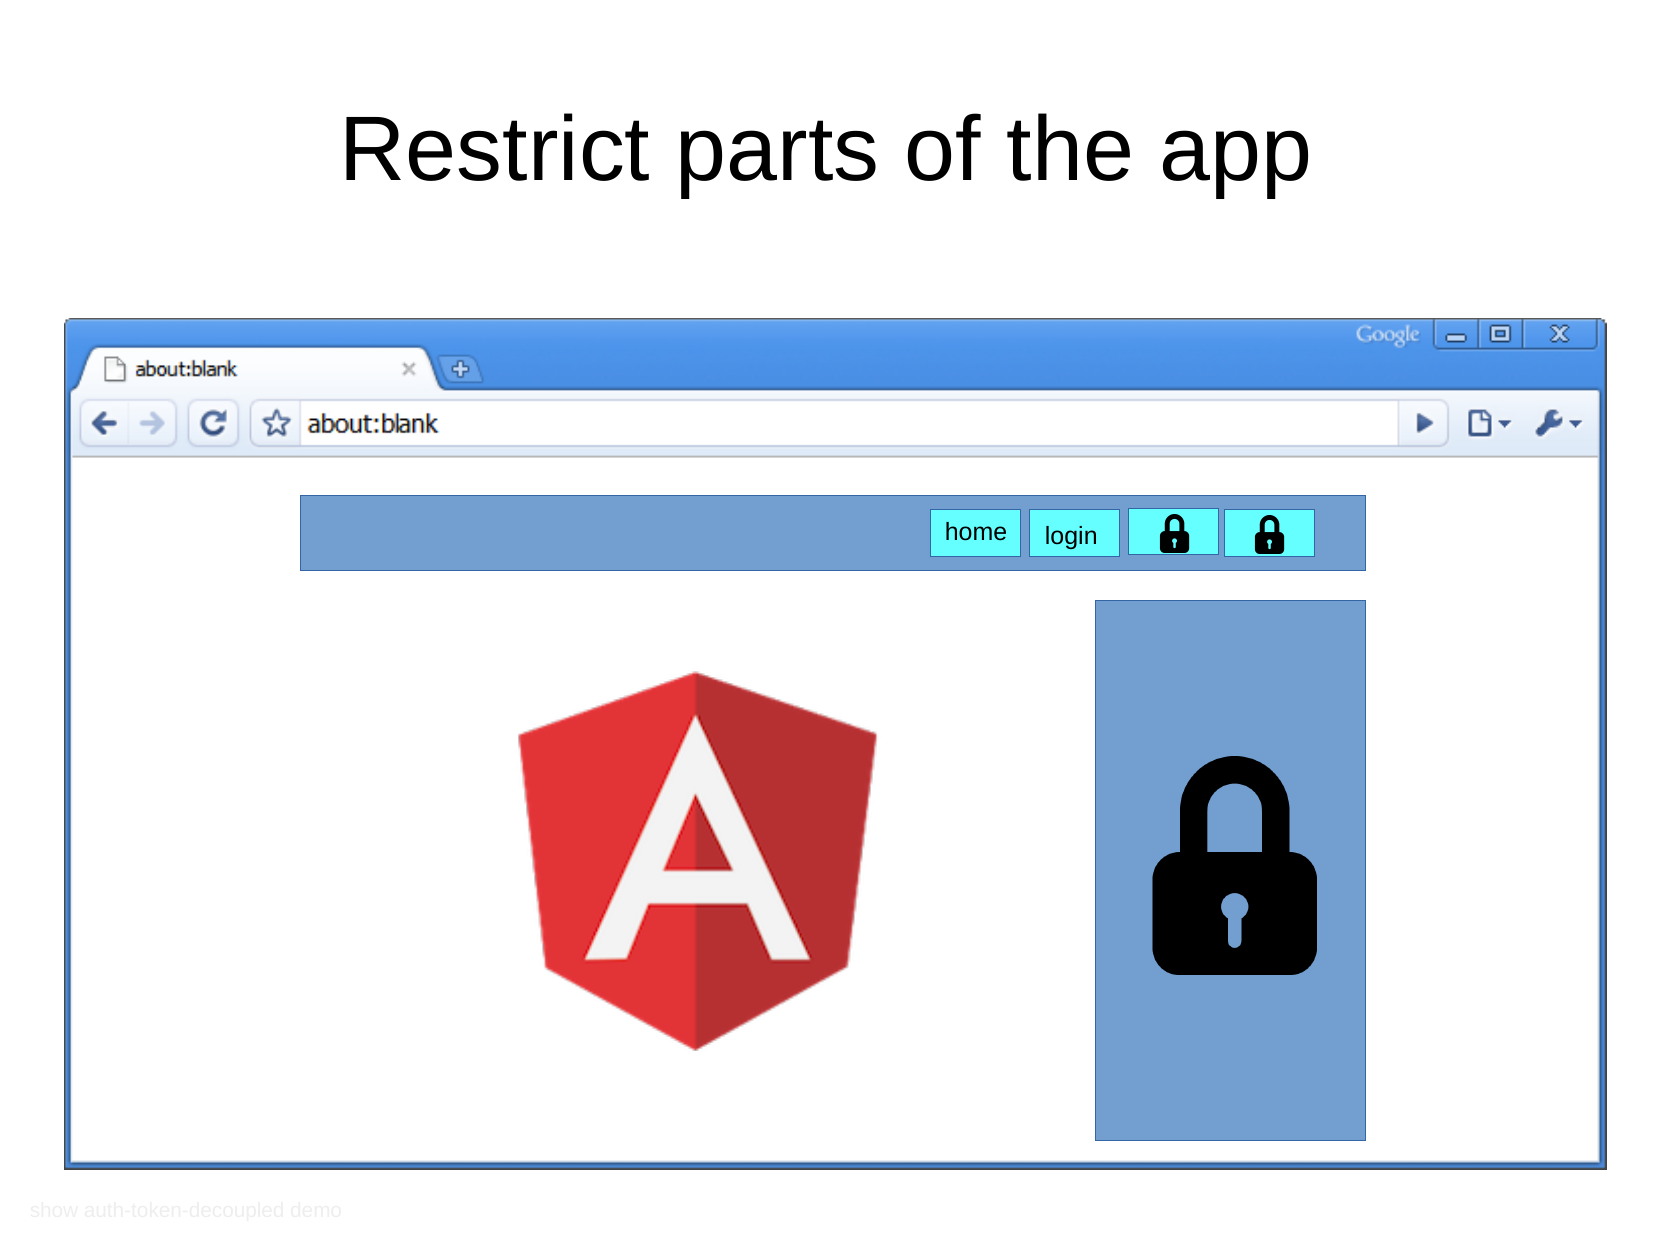

# Restrict parts of the app
home
login
show auth-token-decoupled demo